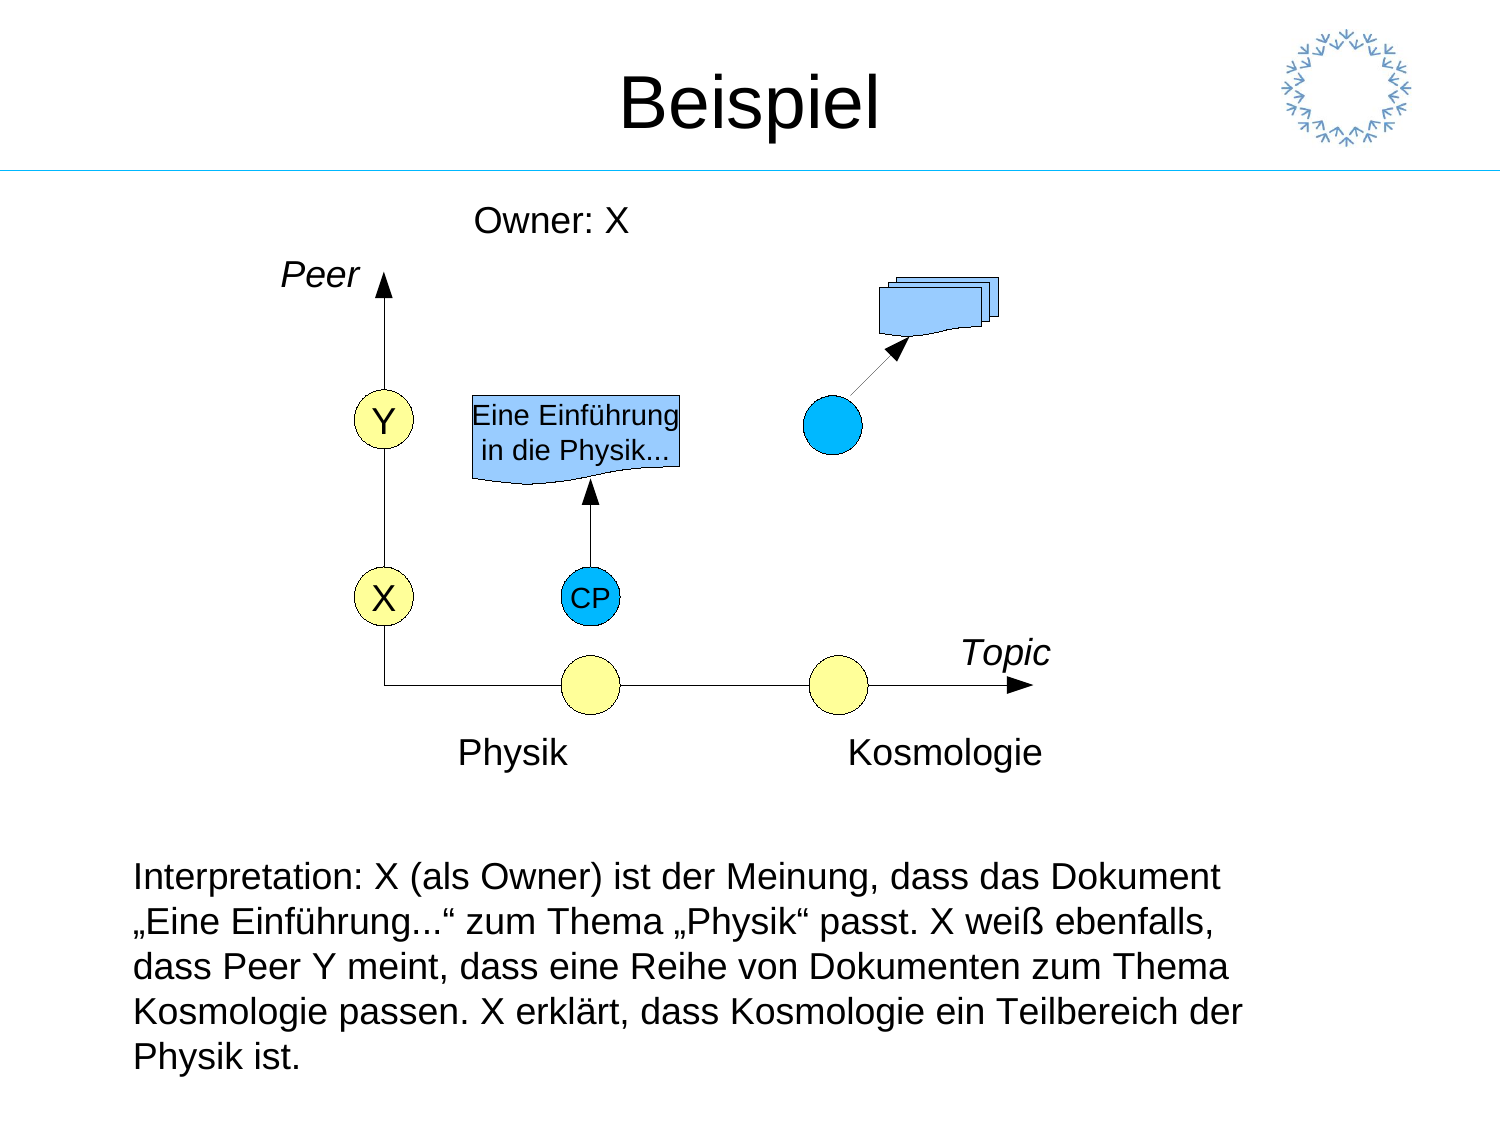

# Beispiel
Owner: X
Peer
Y
Eine Einführung
in die Physik...
X
CP
Topic
Physik
Kosmologie
Interpretation: X (als Owner) ist der Meinung, dass das Dokument „Eine Einführung...“ zum Thema „Physik“ passt. X weiß ebenfalls, dass Peer Y meint, dass eine Reihe von Dokumenten zum Thema Kosmologie passen. X erklärt, dass Kosmologie ein Teilbereich der Physik ist.